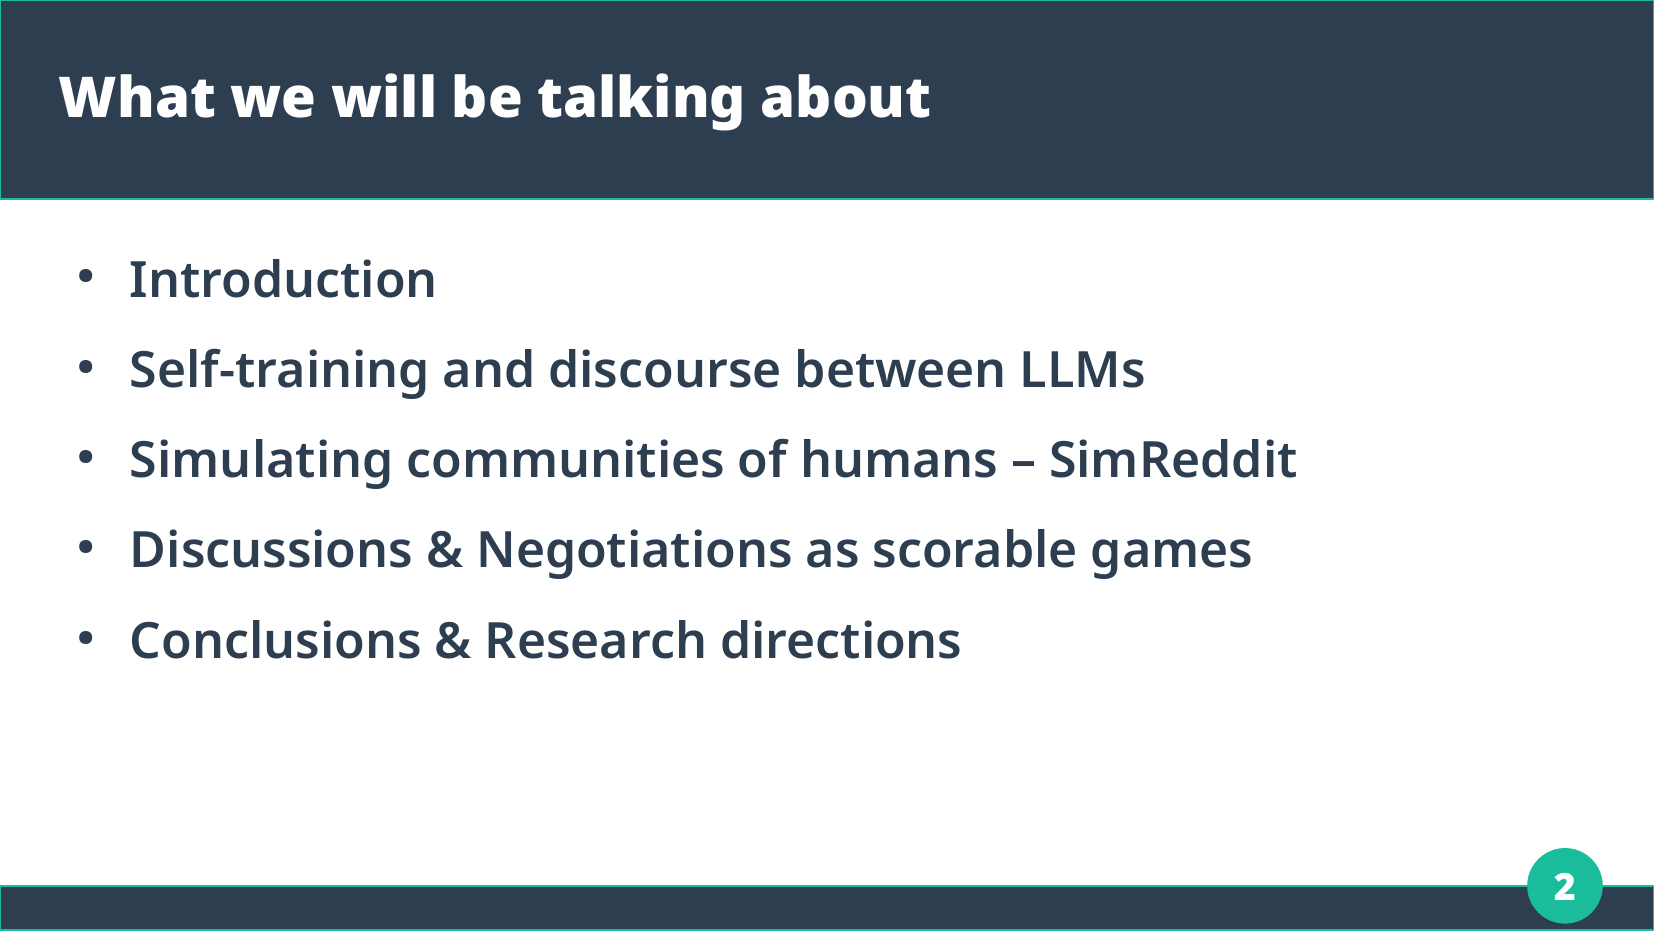

# What we will be talking about
Introduction
Self-training and discourse between LLMs
Simulating communities of humans – SimReddit
Discussions & Negotiations as scorable games
Conclusions & Research directions
2